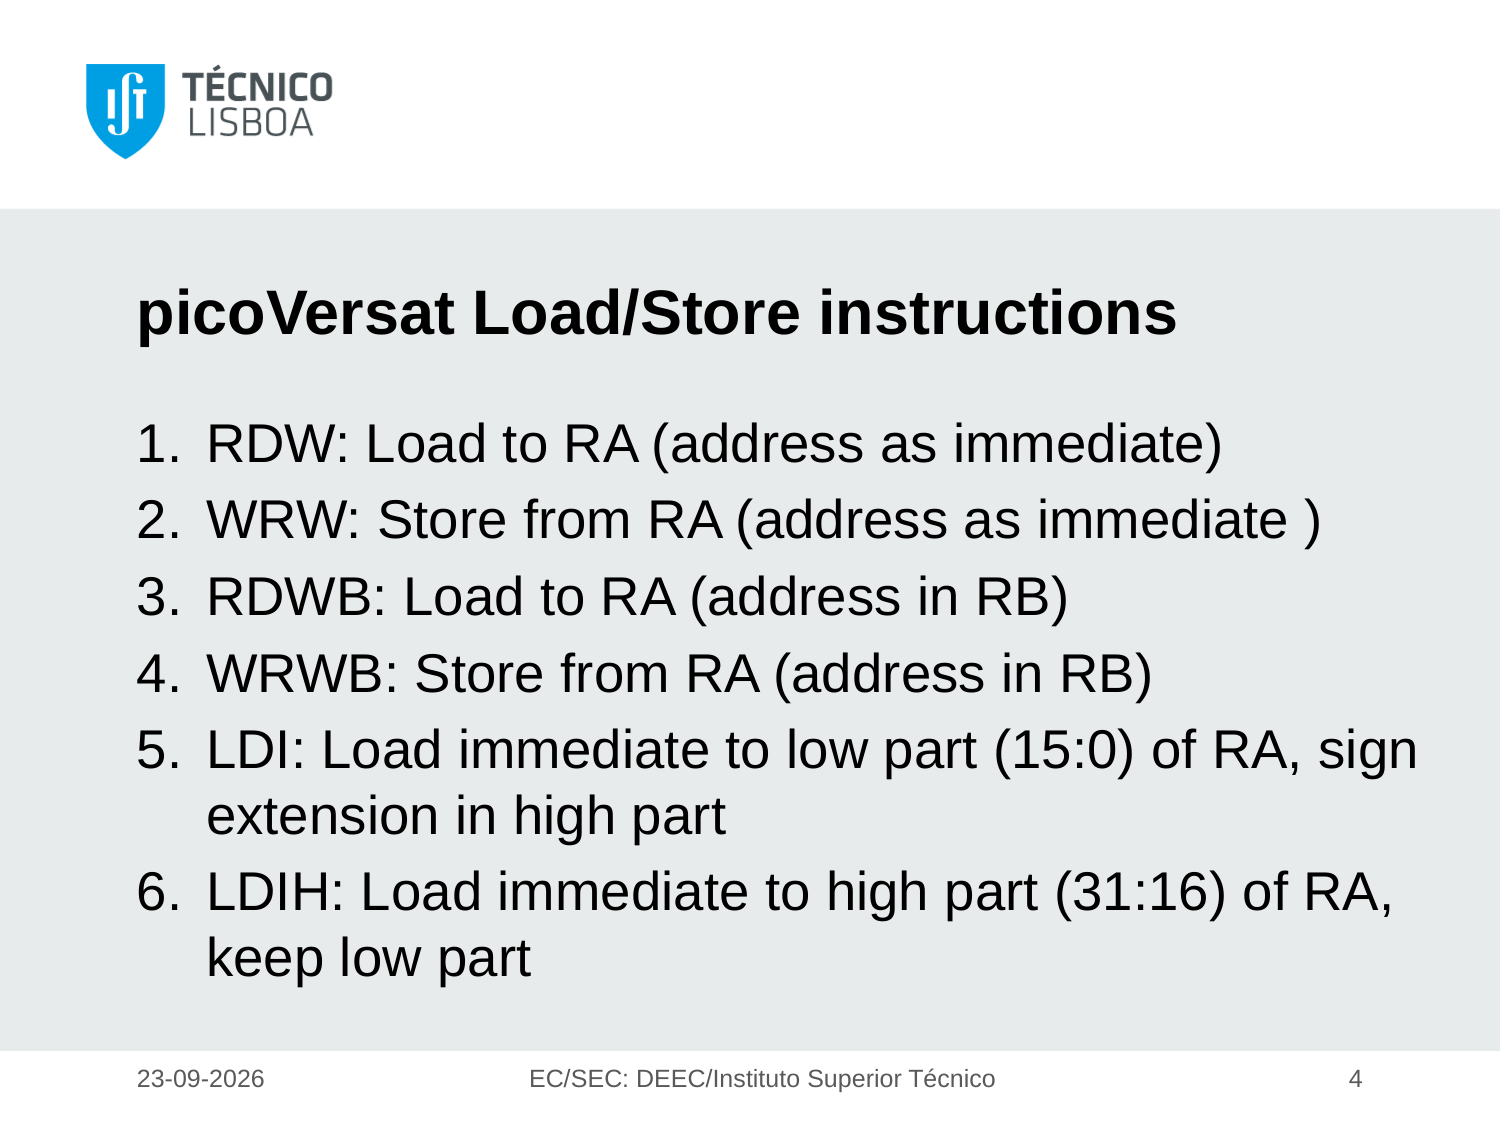

# picoVersat Load/Store instructions
RDW: Load to RA (address as immediate)
WRW: Store from RA (address as immediate )
RDWB: Load to RA (address in RB)
WRWB: Store from RA (address in RB)
LDI: Load immediate to low part (15:0) of RA, sign extension in high part
LDIH: Load immediate to high part (31:16) of RA, keep low part
EC/SEC: DEEC/Instituto Superior Técnico